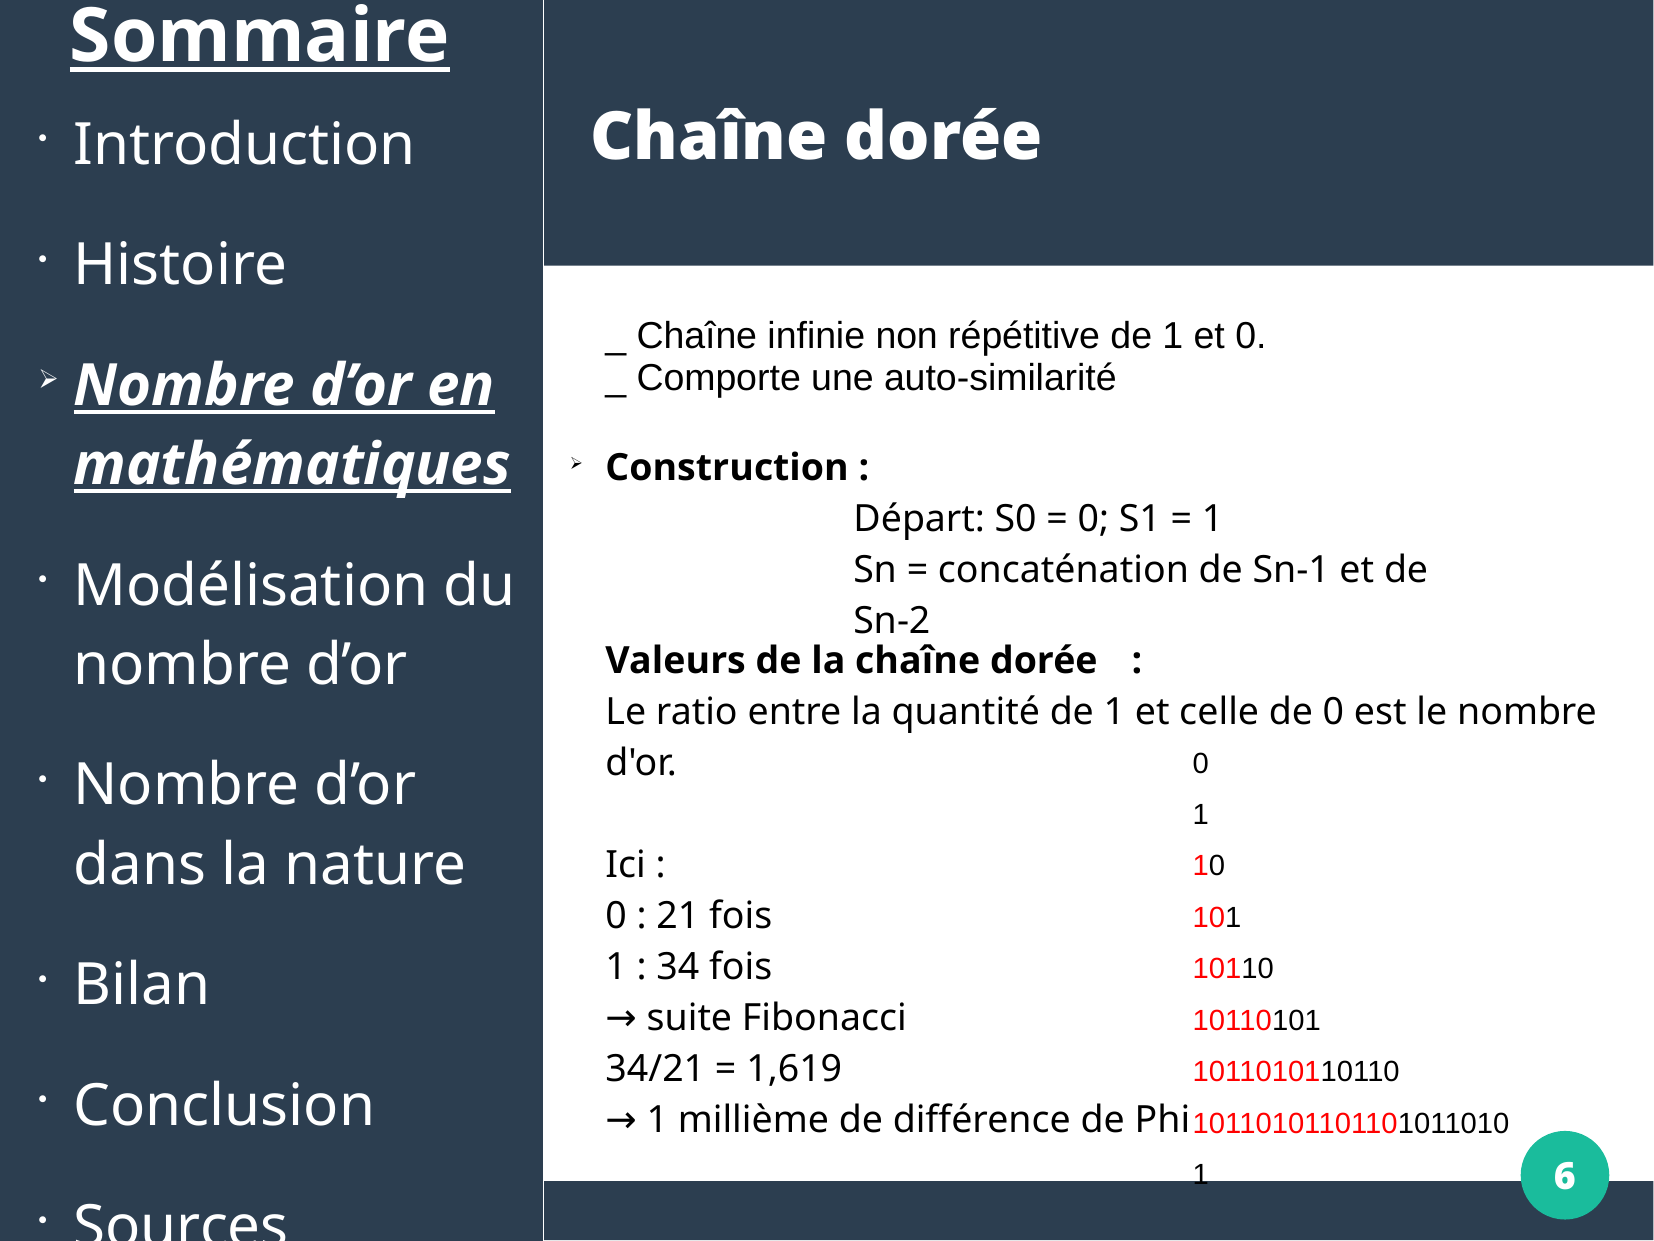

Sommaire
# Chaîne dorée
Introduction
Histoire
Nombre d’or en mathématiques
Modélisation du nombre d’or
Nombre d’or dans la nature
Bilan
Conclusion
Sources
_ Chaîne infinie non répétitive de 1 et 0.
_ Comporte une auto-similarité
Construction :
Départ: S0 = 0; S1 = 1
Sn = concaténation de Sn-1 et de Sn-2
Valeurs de la chaîne dorée	 :
Le ratio entre la quantité de 1 et celle de 0 est le nombre d'or.
Ici :
0 : 21 fois
1 : 34 fois
→ suite Fibonacci
34/21 = 1,619
→ 1 millième de différence de Phi
0
1
10
101
10110
10110101
1011010110110
101101011011010110101
6